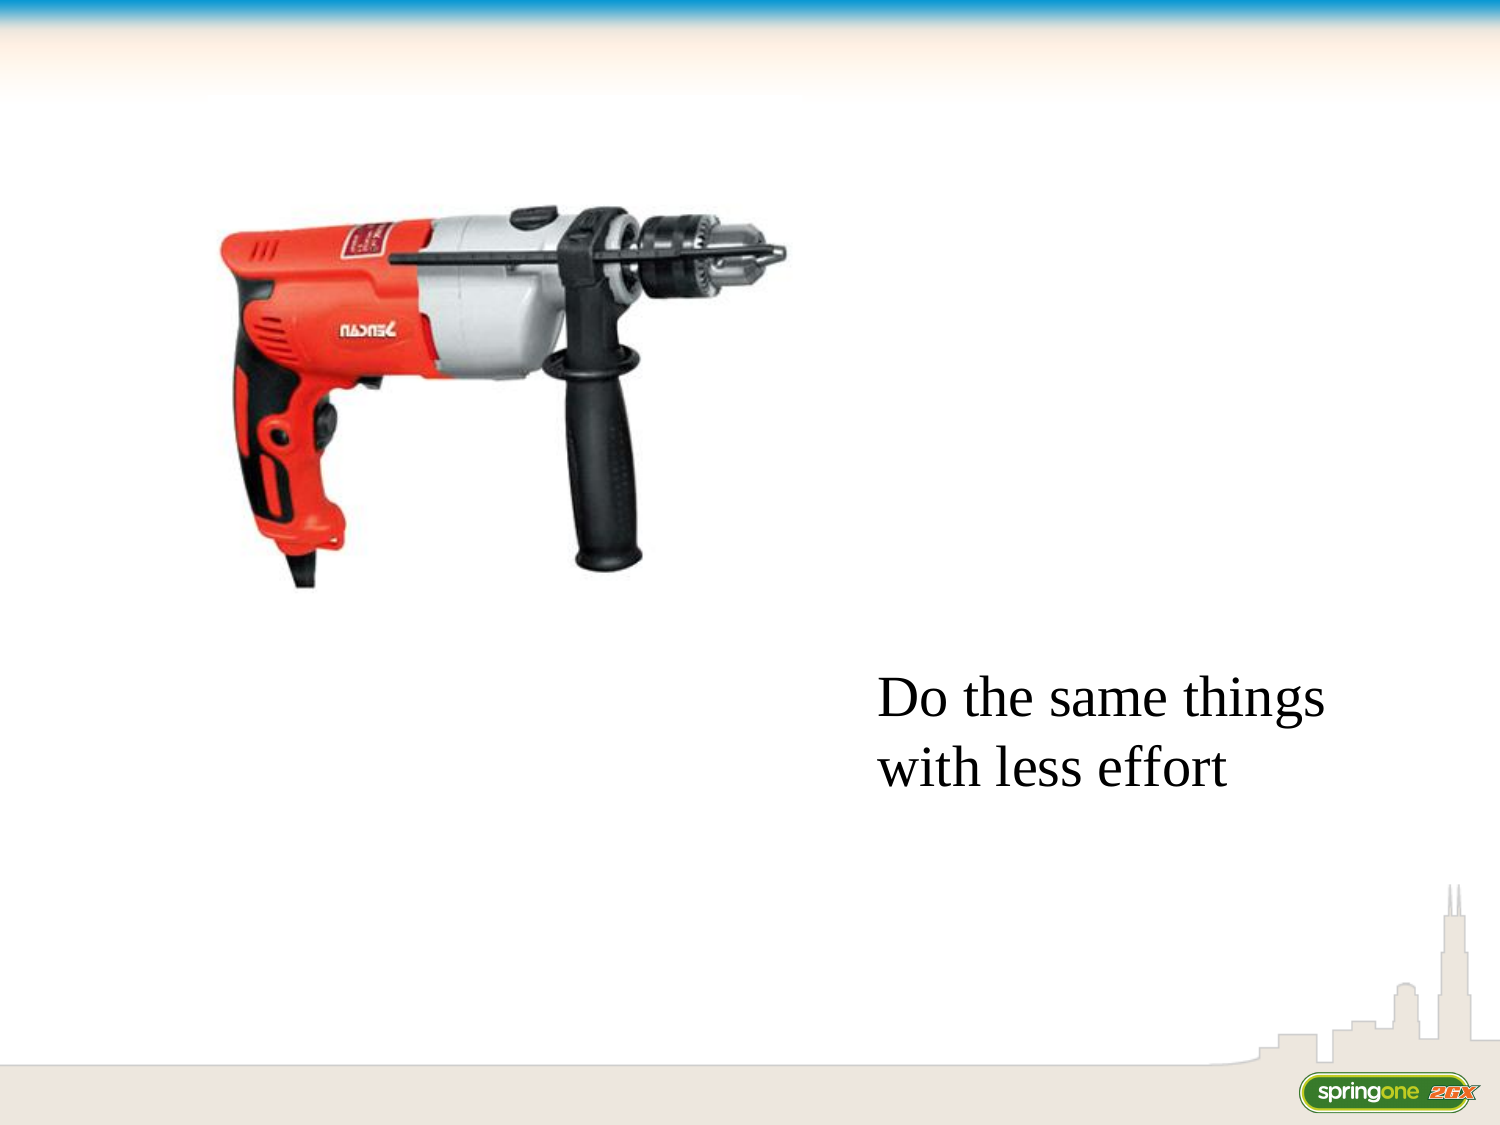

Do the same things with less effort